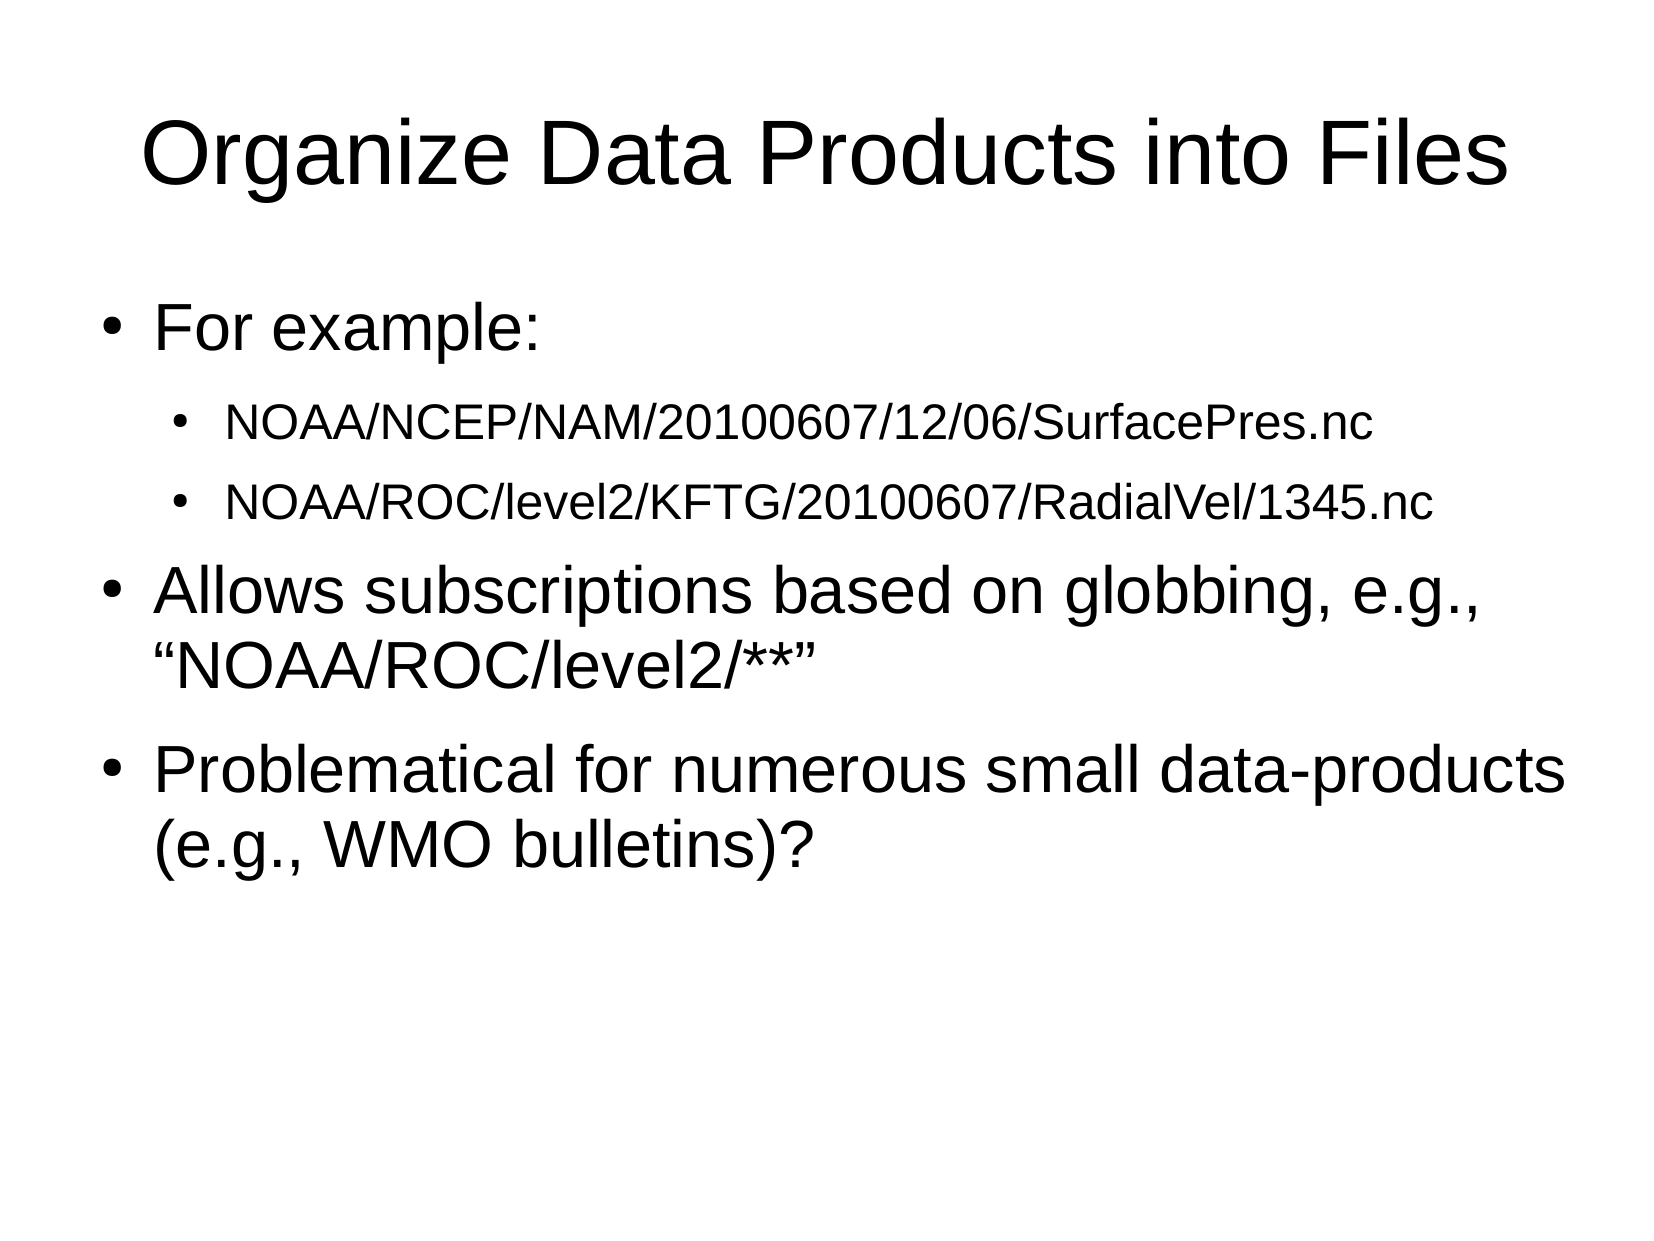

# Organize Data Products into Files
For example:
NOAA/NCEP/NAM/20100607/12/06/SurfacePres.nc
NOAA/ROC/level2/KFTG/20100607/RadialVel/1345.nc
Allows subscriptions based on globbing, e.g., “NOAA/ROC/level2/**”
Problematical for numerous small data-products (e.g., WMO bulletins)?